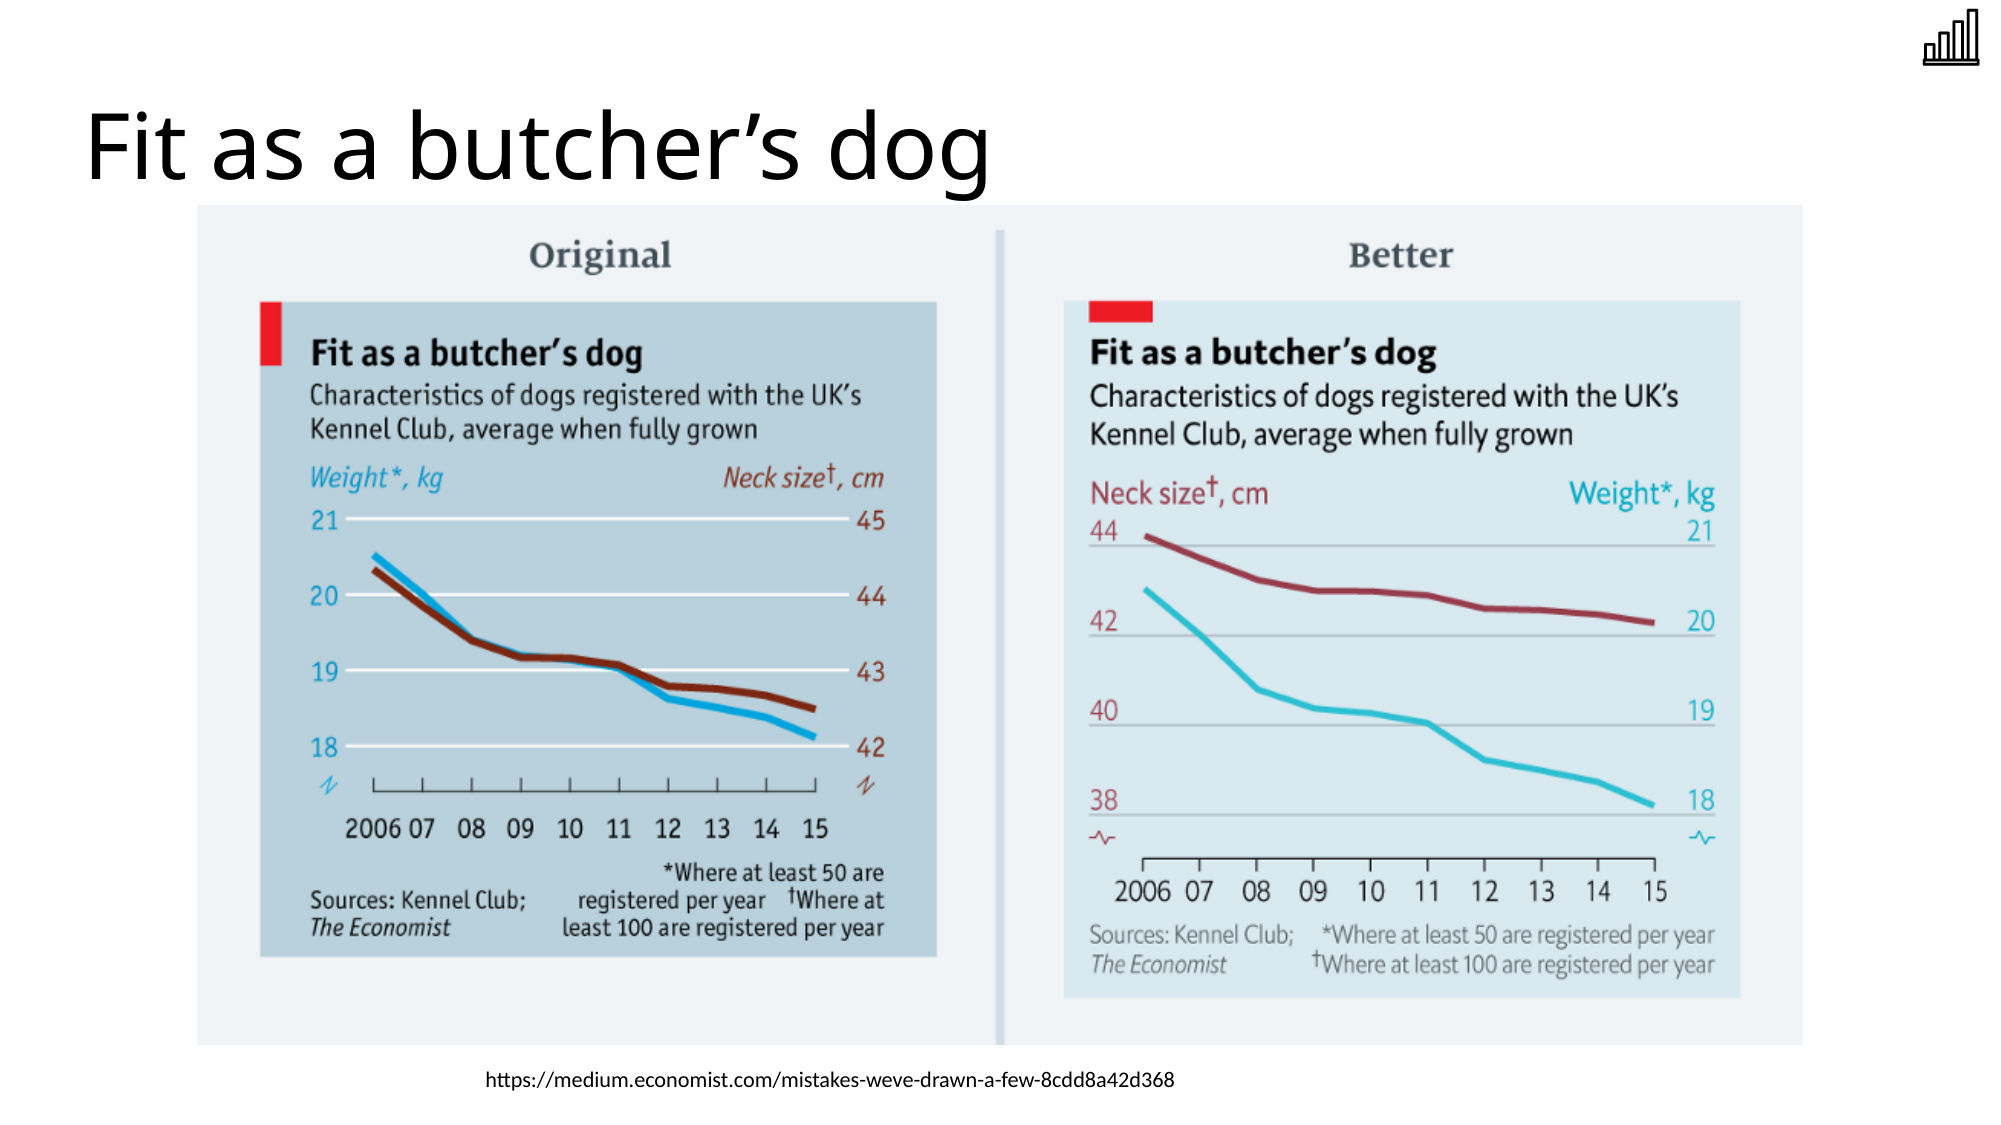

# Fit as a butcher’s dog
https://medium.economist.com/mistakes-weve-drawn-a-few-8cdd8a42d368